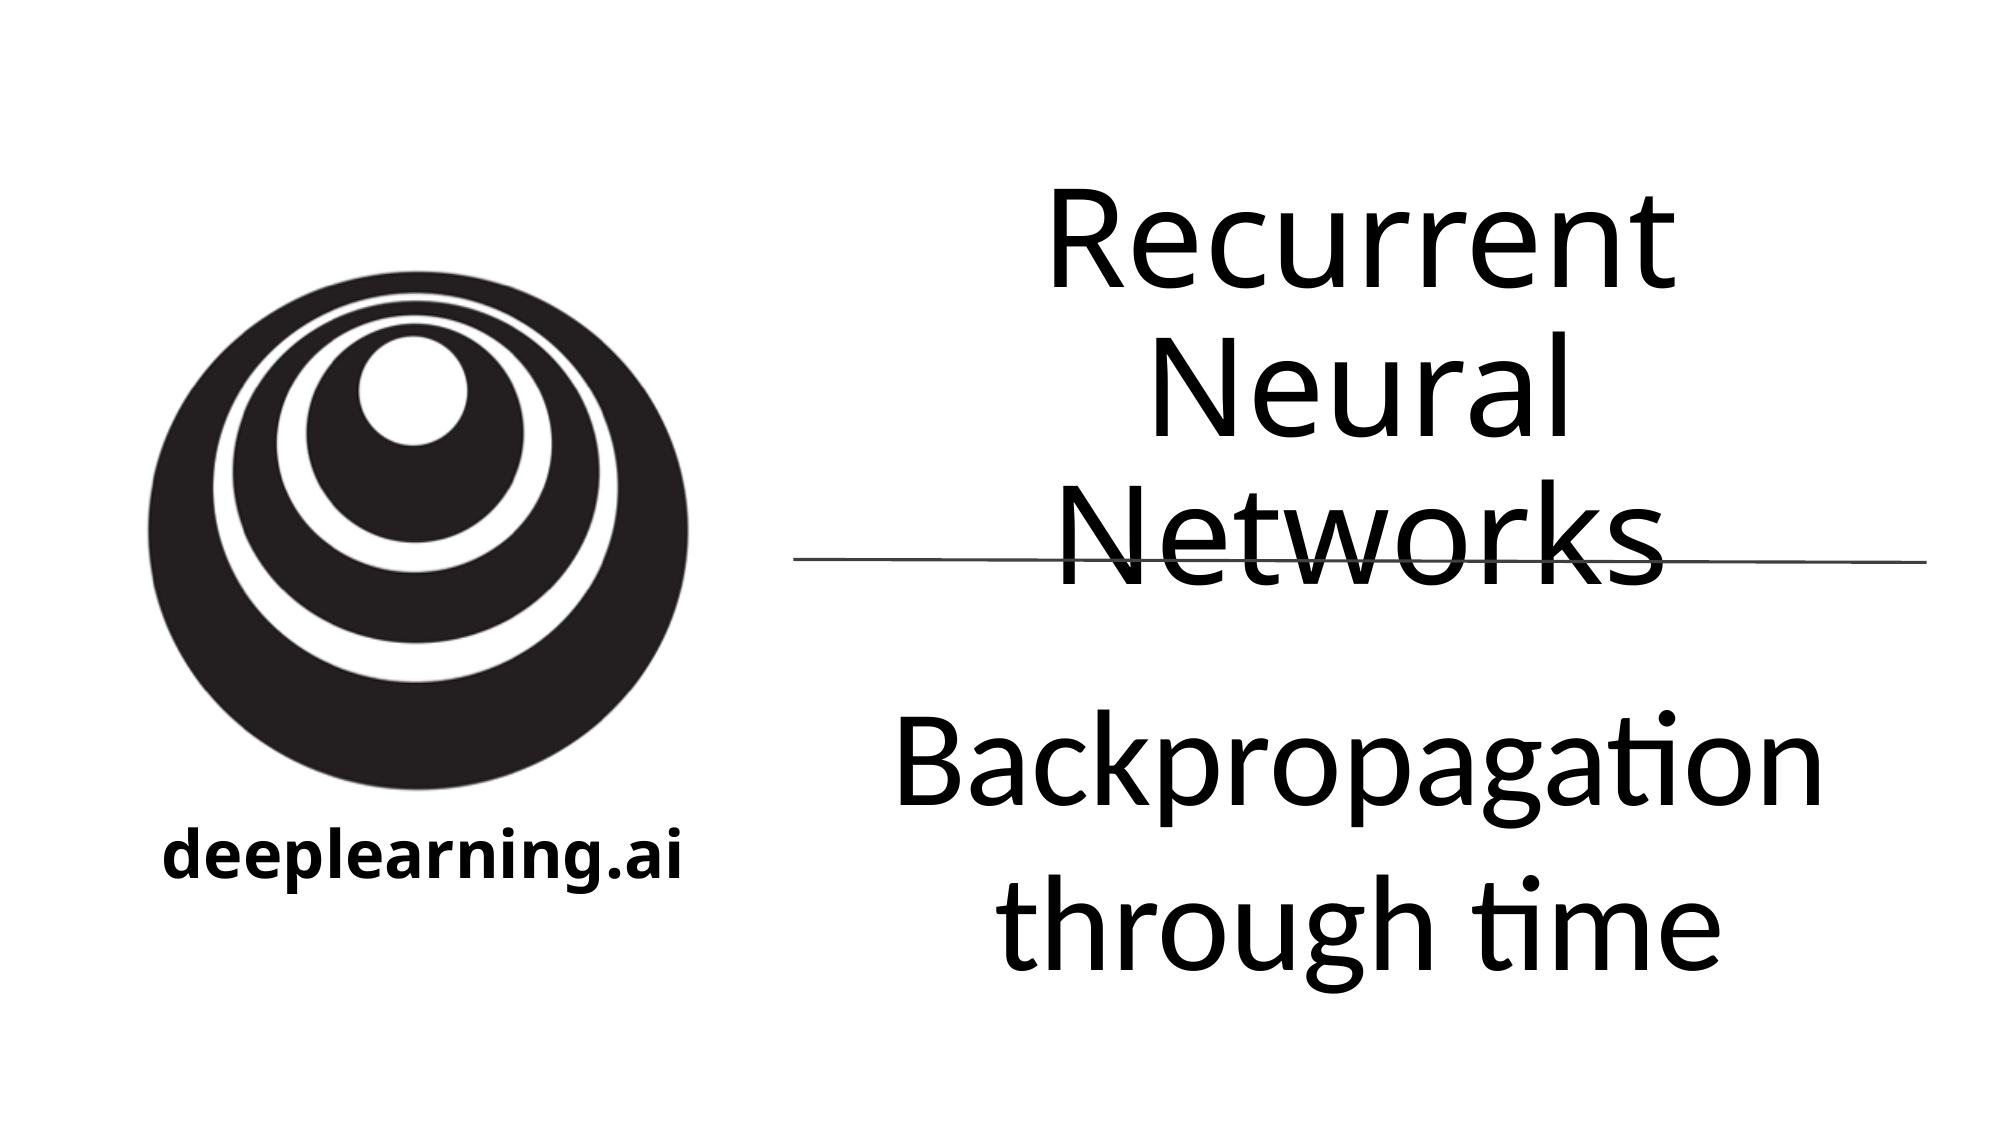

# Recurrent Neural Networks
deeplearning.ai
Backpropagation through time